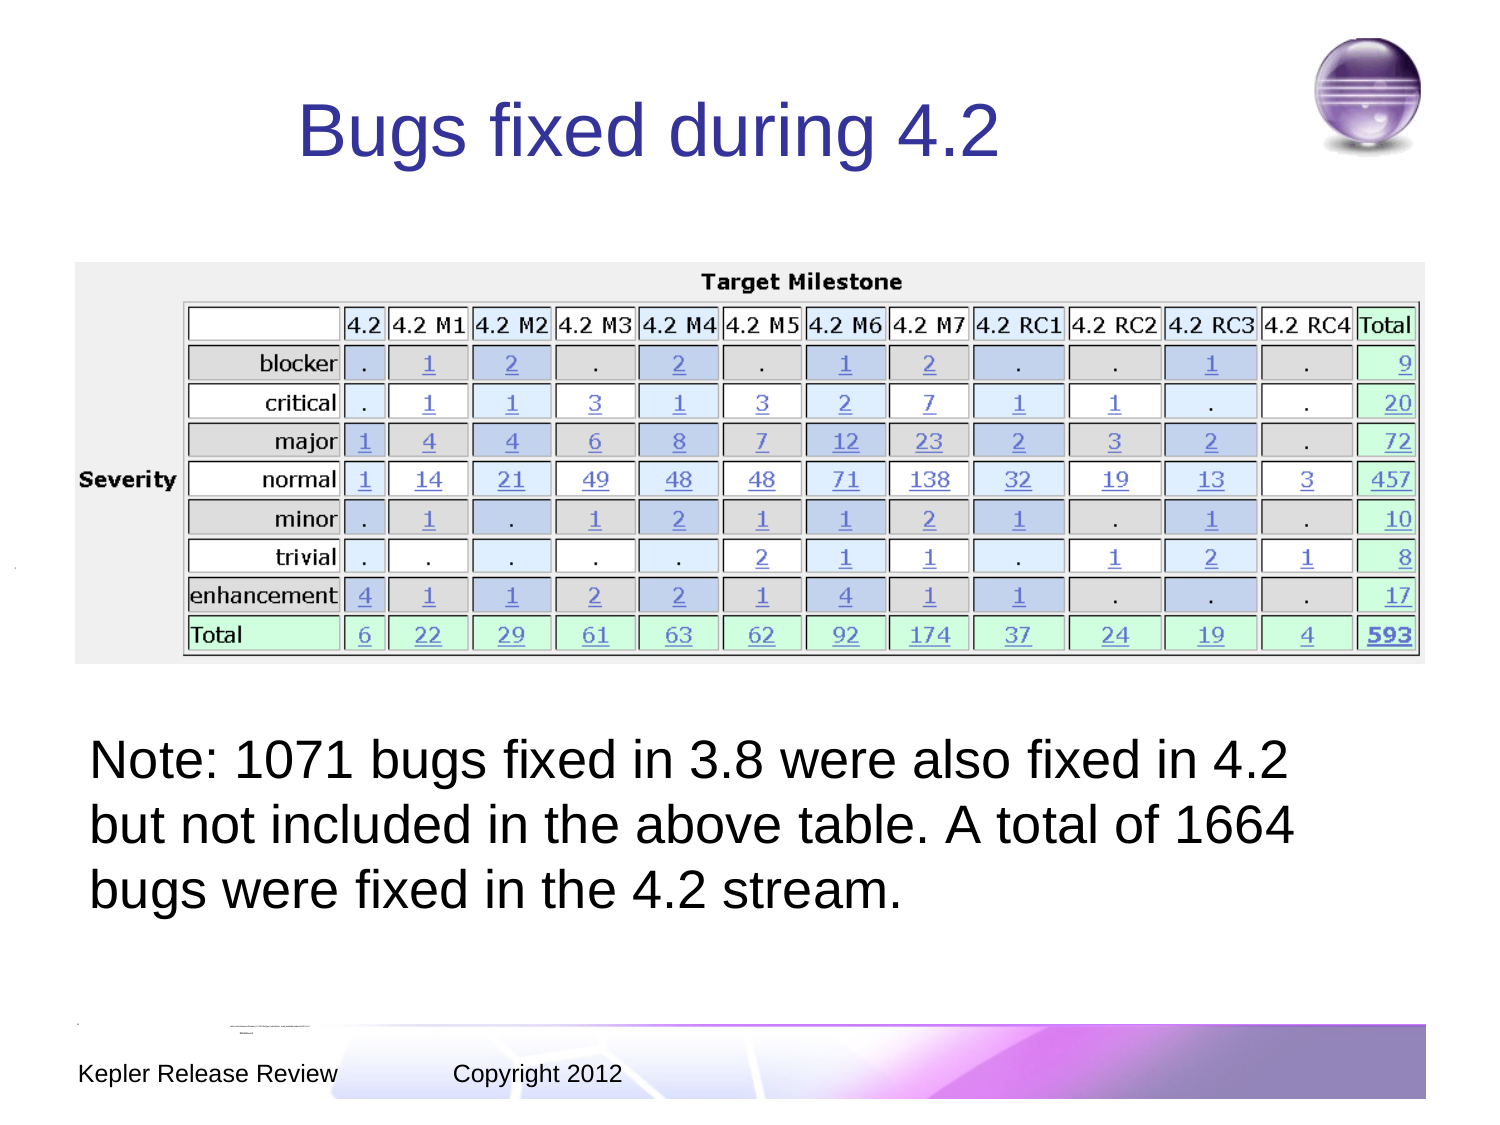

# Bugs fixed during 4.2
ff
Note: 1071 bugs fixed in 3.8 were also fixed in 4.2 but not included in the above table. A total of 1664 bugs were fixed in the 4.2 stream.
19
Copyright 2012